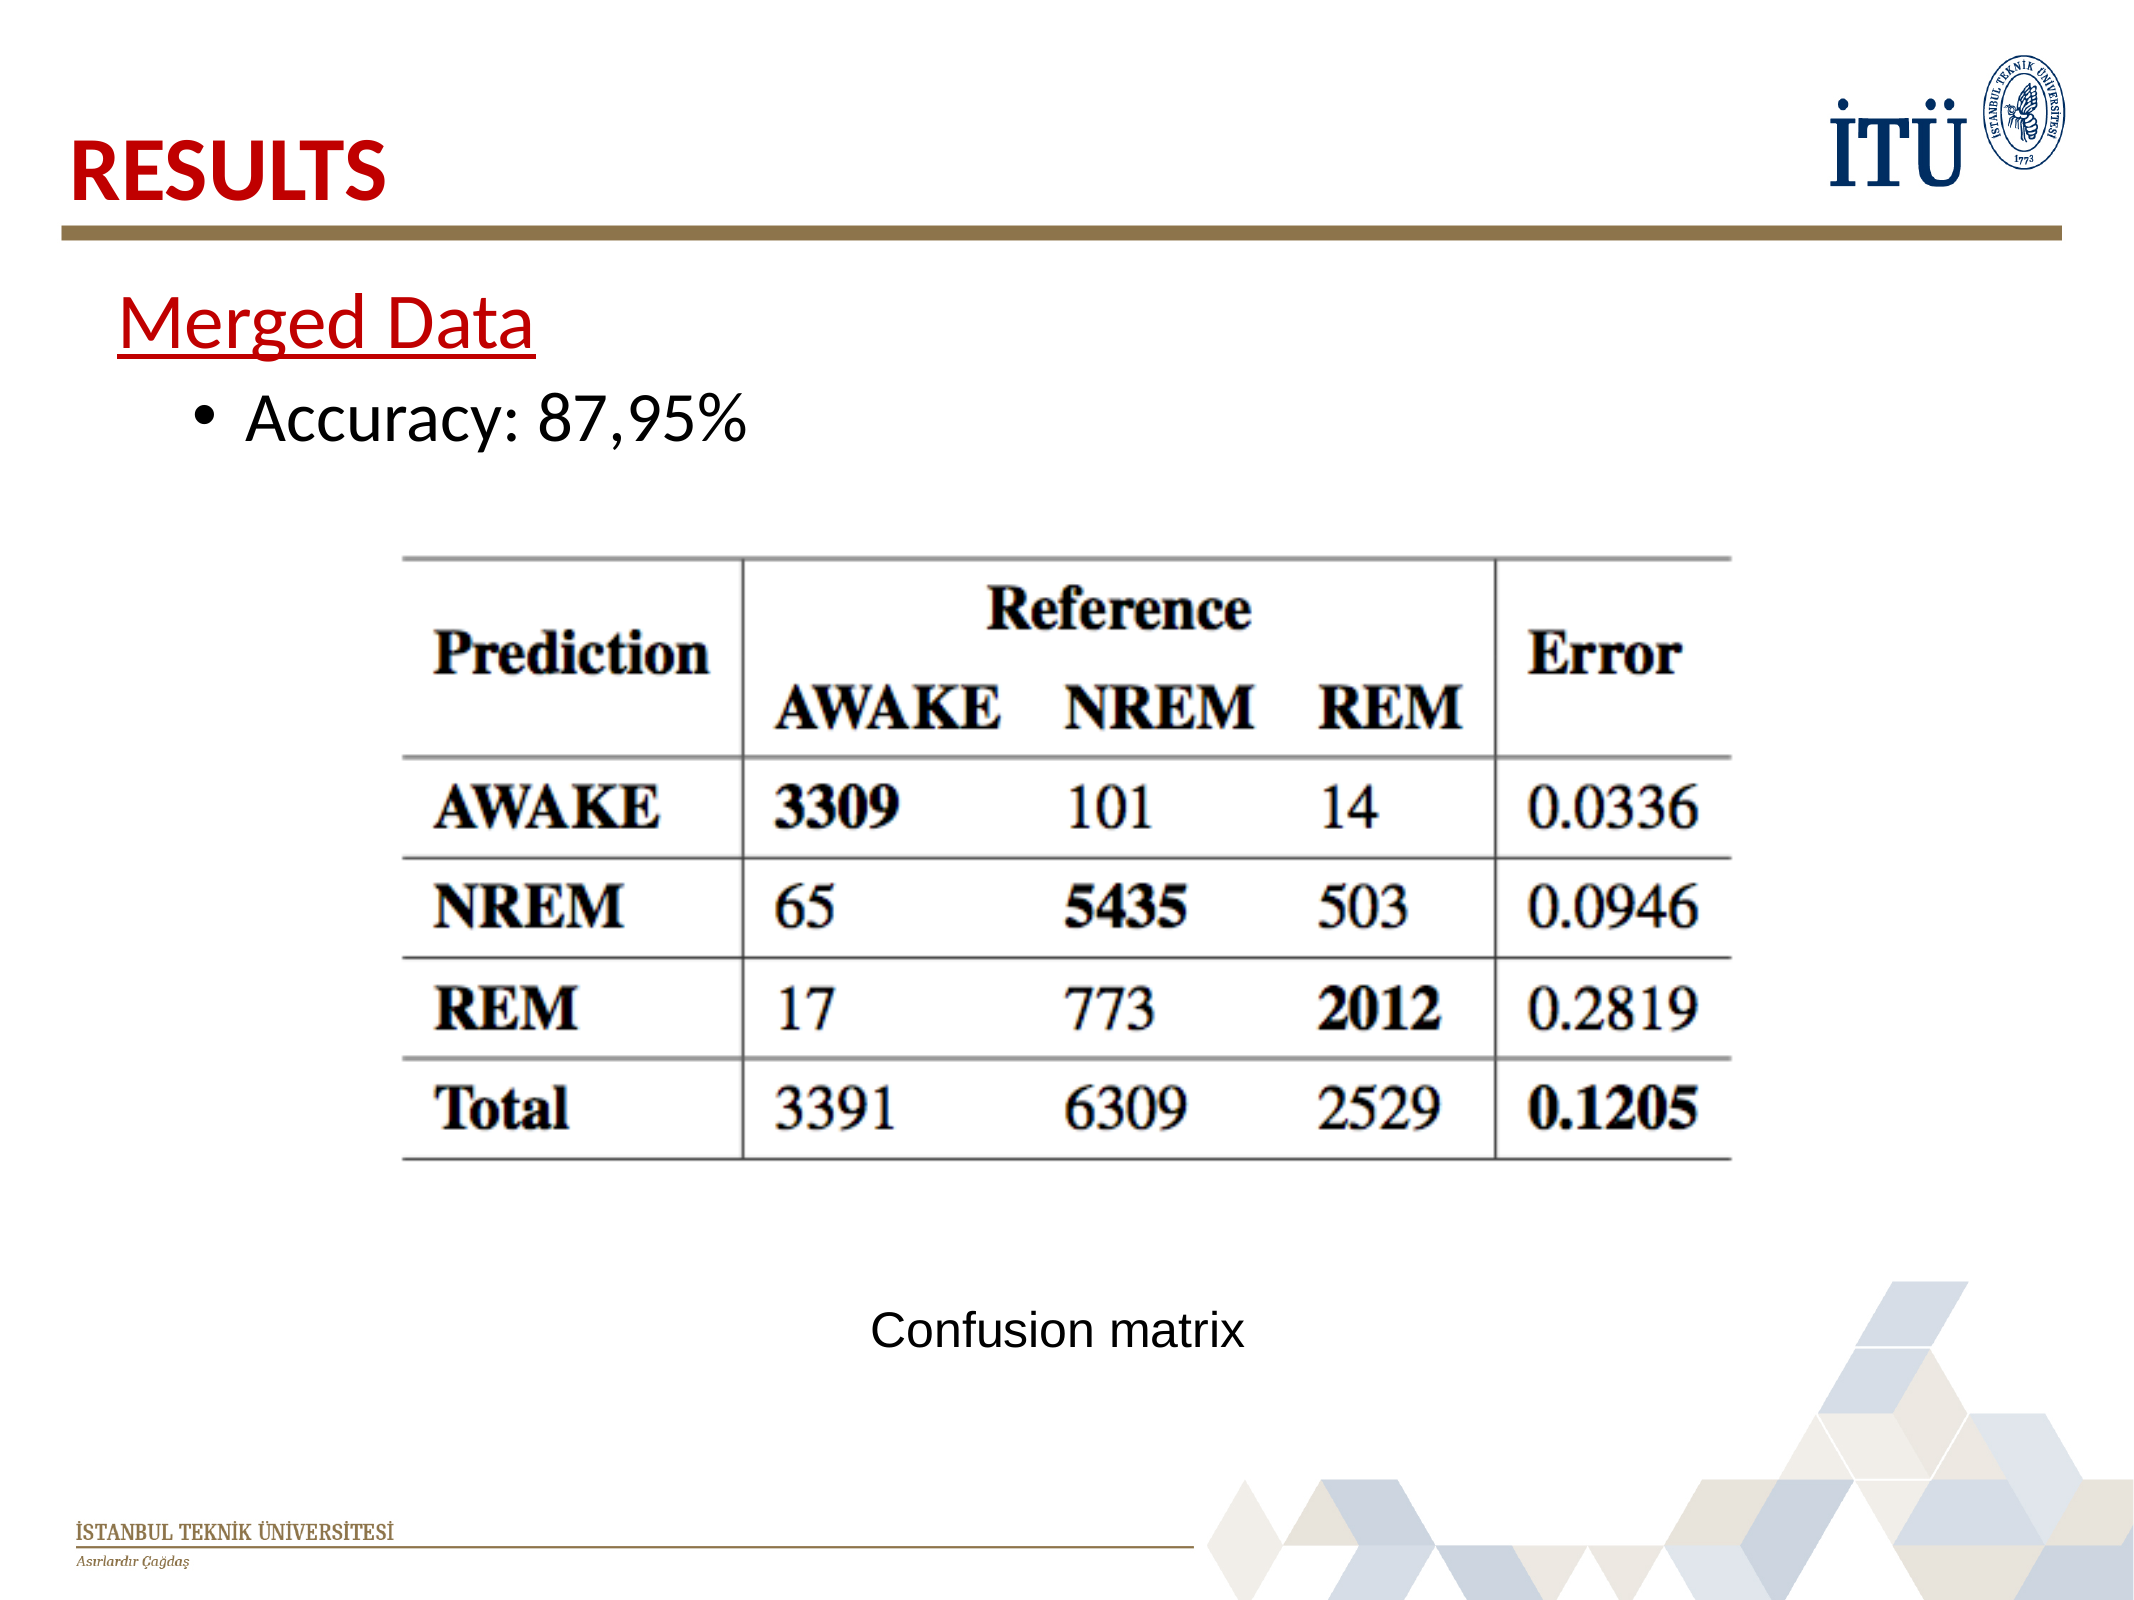

RESULTS
# Merged Data
Accuracy: 87,95%
Confusion matrix